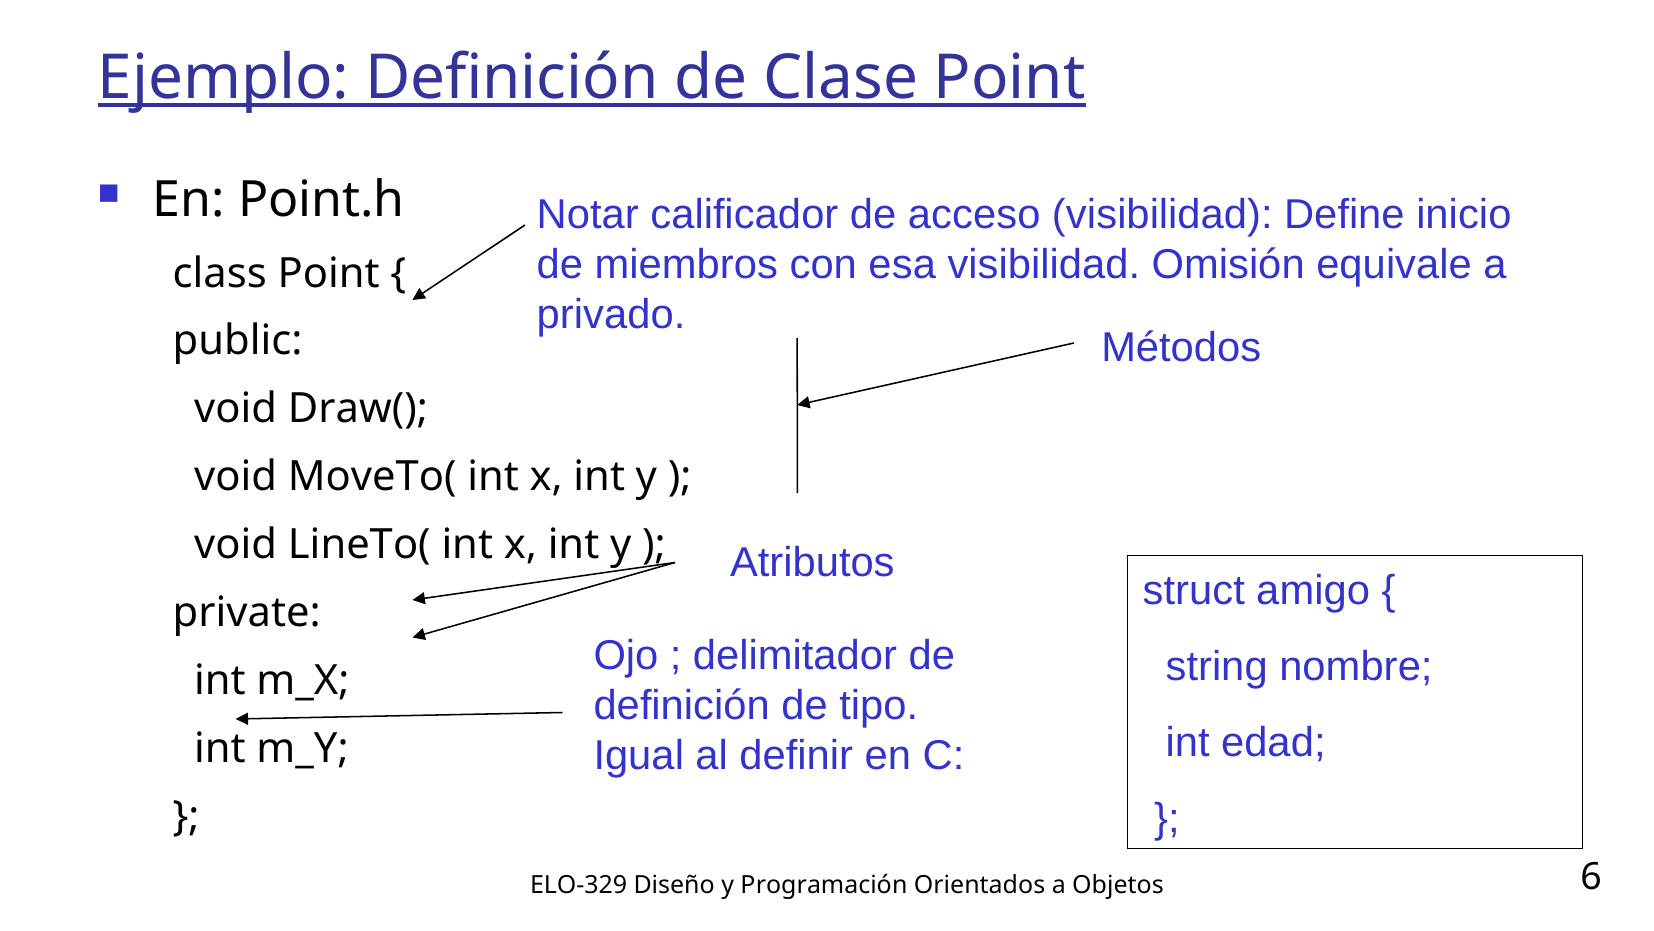

# Ejemplo: Definición de Clase Point
En: Point.h
class Point {
public:
 void Draw();
 void MoveTo( int x, int y );
 void LineTo( int x, int y );
private:
 int m_X;
 int m_Y;
};
Notar calificador de acceso (visibilidad): Define inicio de miembros con esa visibilidad. Omisión equivale a privado.
Métodos
Atributos
struct amigo {
 string nombre;
 int edad;
 };
Ojo ; delimitador de definición de tipo. Igual al definir en C:
6